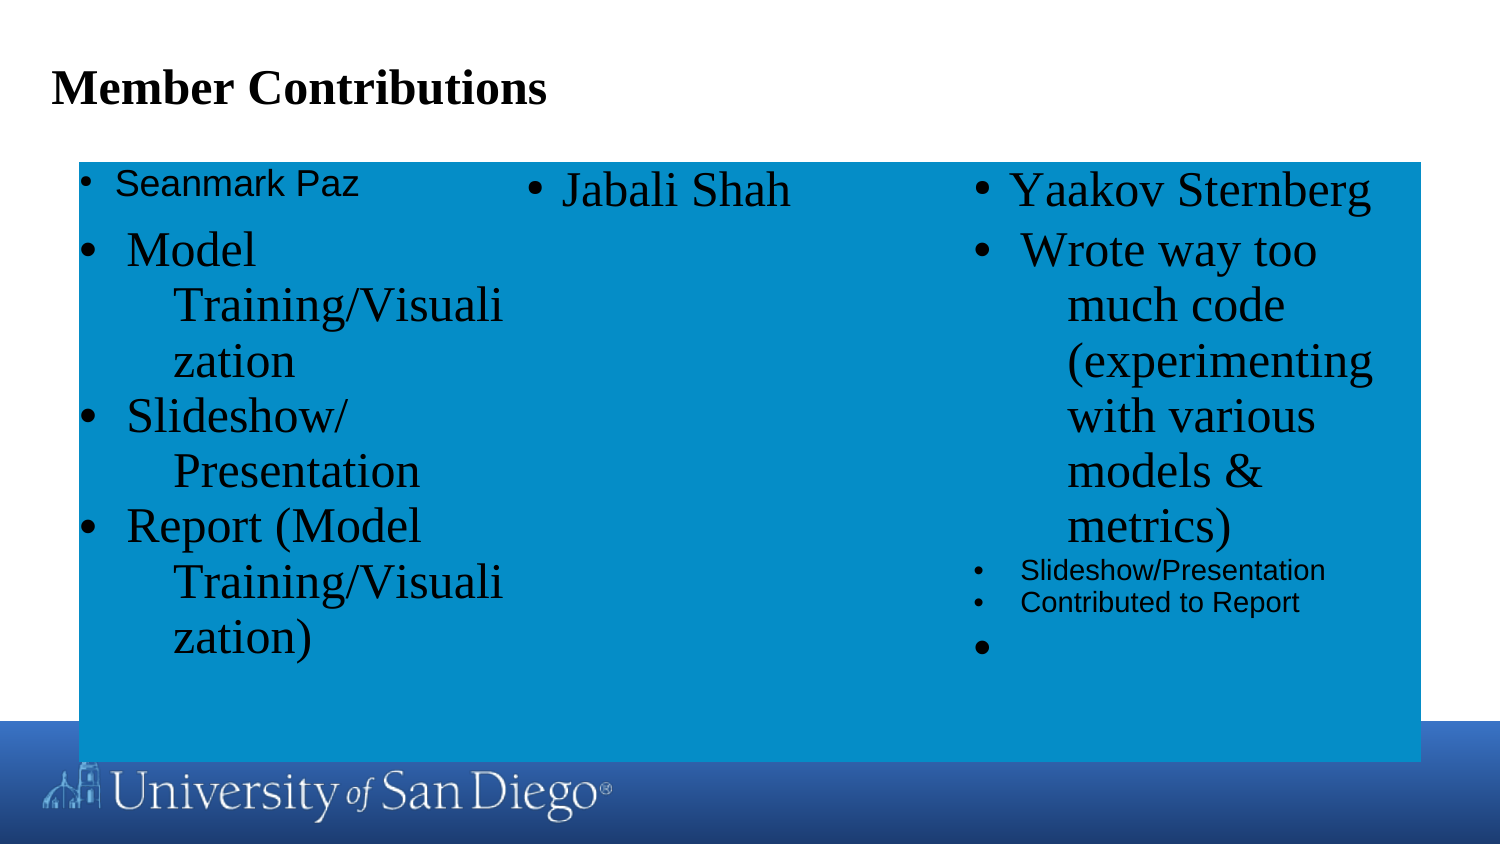

Member Contributions
| Seanmark Paz | Jabali Shah | Yaakov Sternberg |
| --- | --- | --- |
| Model Training/Visualization Slideshow/Presentation Report (Model Training/Visualization) | | Wrote way too much code (experimenting with various models & metrics) Slideshow/Presentation Contributed to Report |